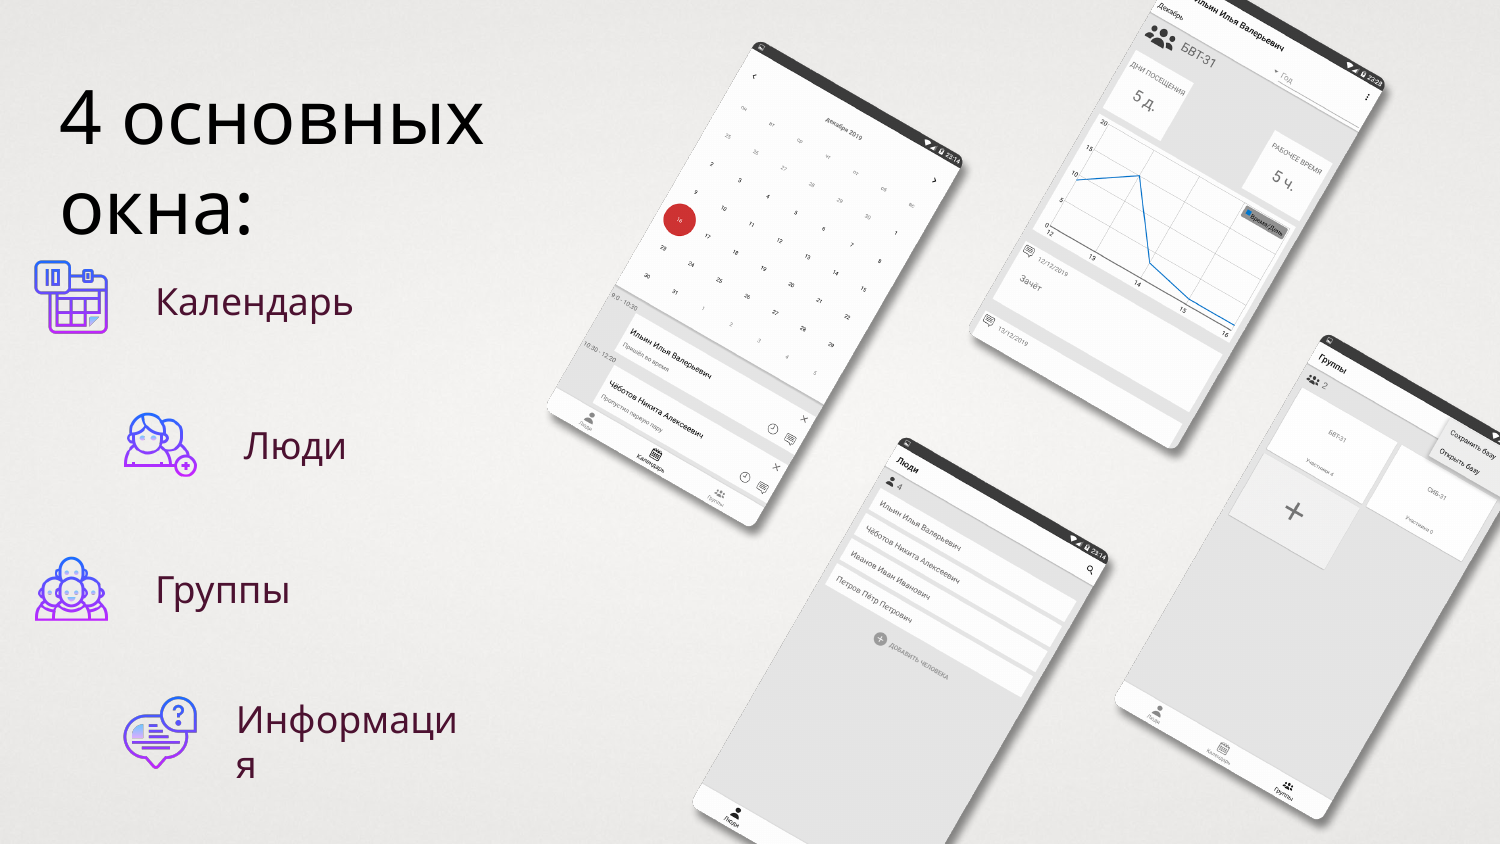

4 основных окна:
Календарь
Люди
Группы
Информация